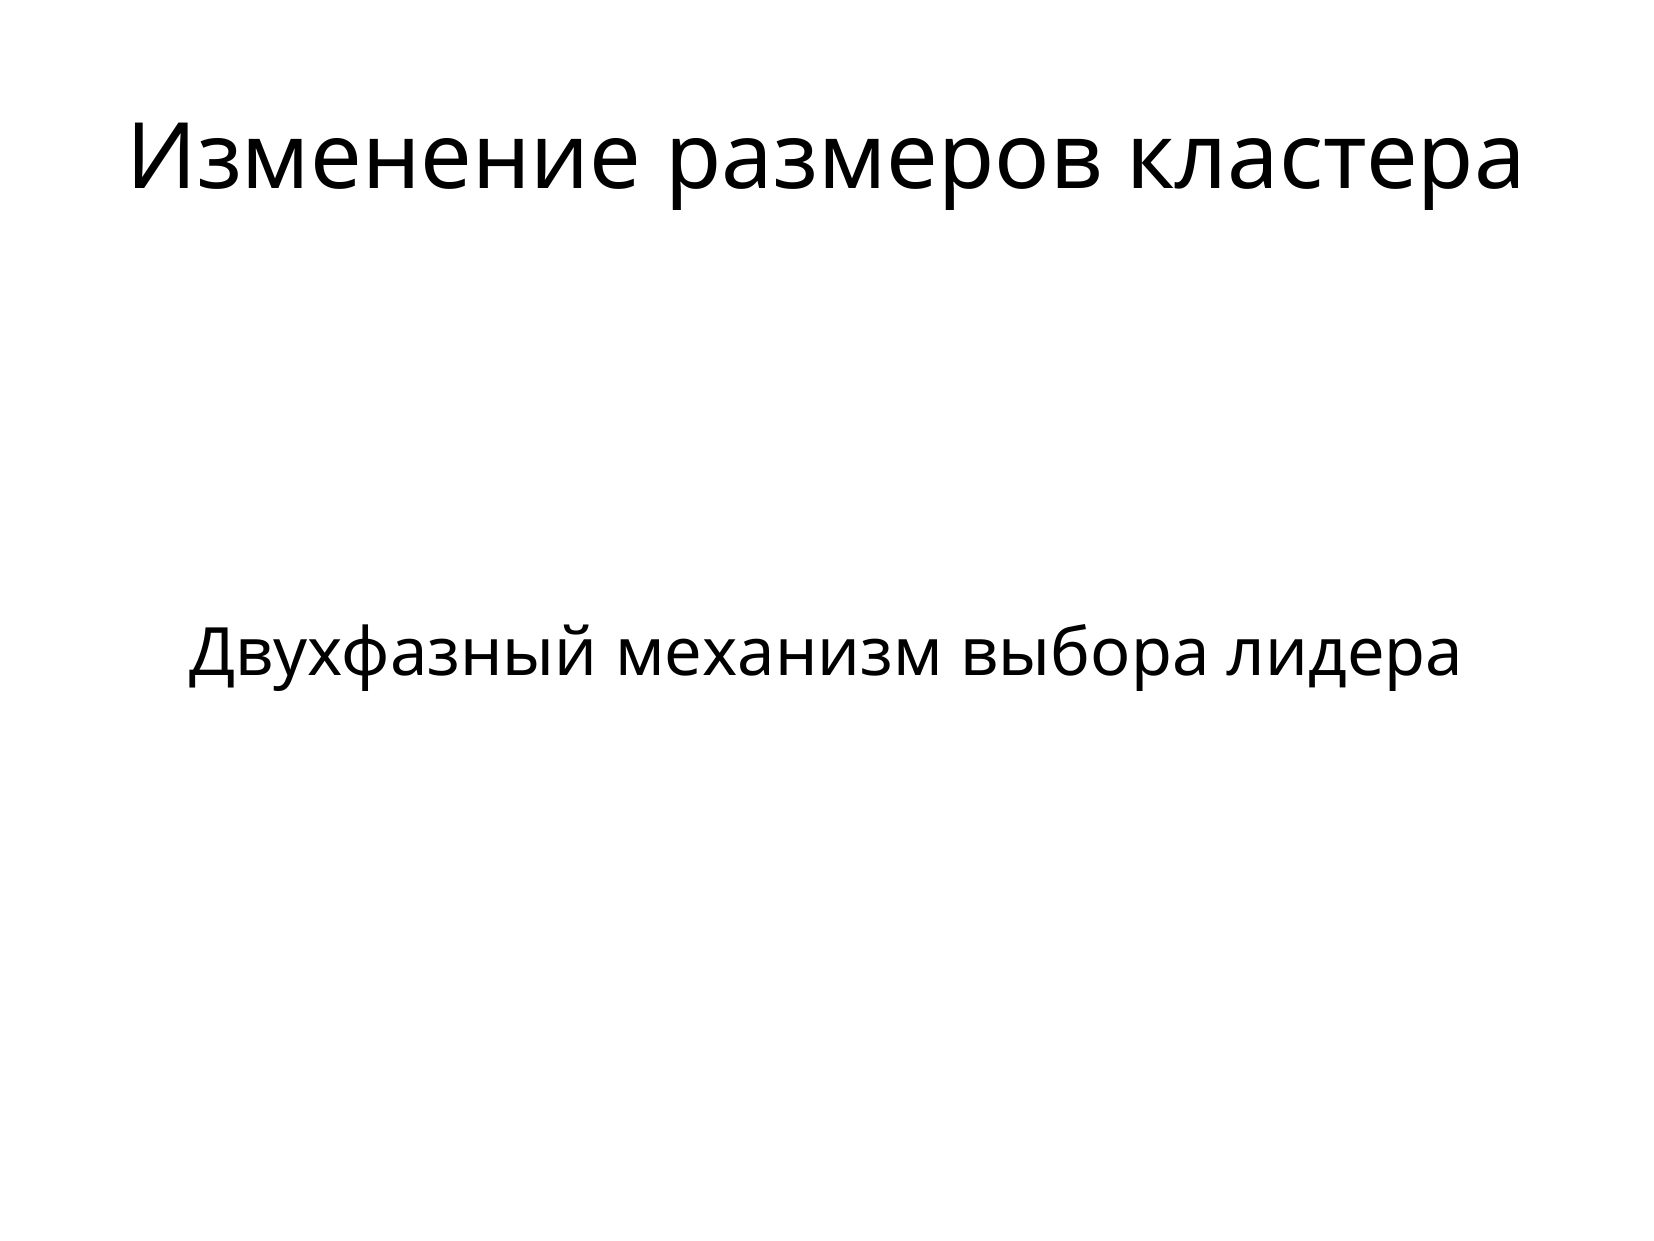

# Изменение размеров кластера
Двухфазный механизм выбора лидера